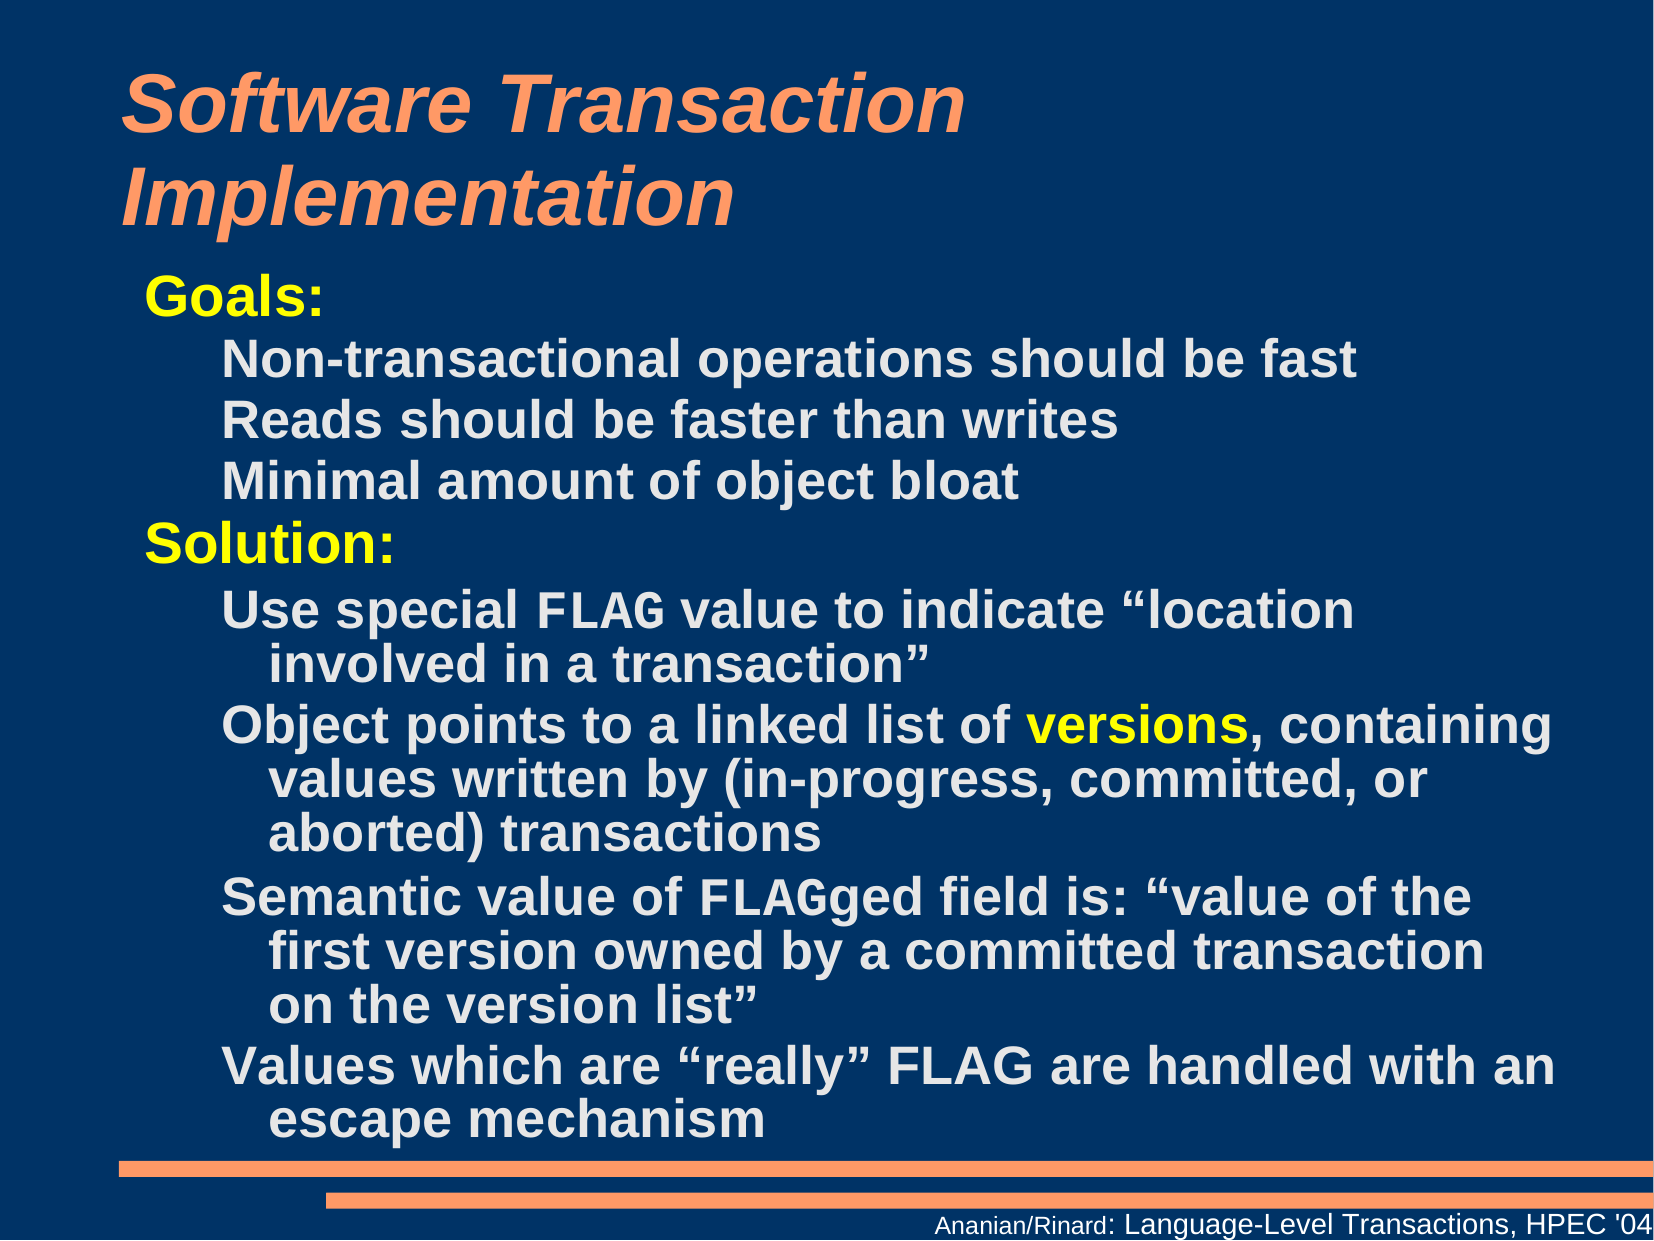

# Software Transaction Implementation
Goals:
Non-transactional operations should be fast
Reads should be faster than writes
Minimal amount of object bloat
Solution:
Use special FLAG value to indicate “location involved in a transaction”
Object points to a linked list of versions, containing values written by (in-progress, committed, or aborted) transactions
Semantic value of FLAGged field is: “value of the first version owned by a committed transaction on the version list”
Values which are “really” FLAG are handled with an escape mechanism